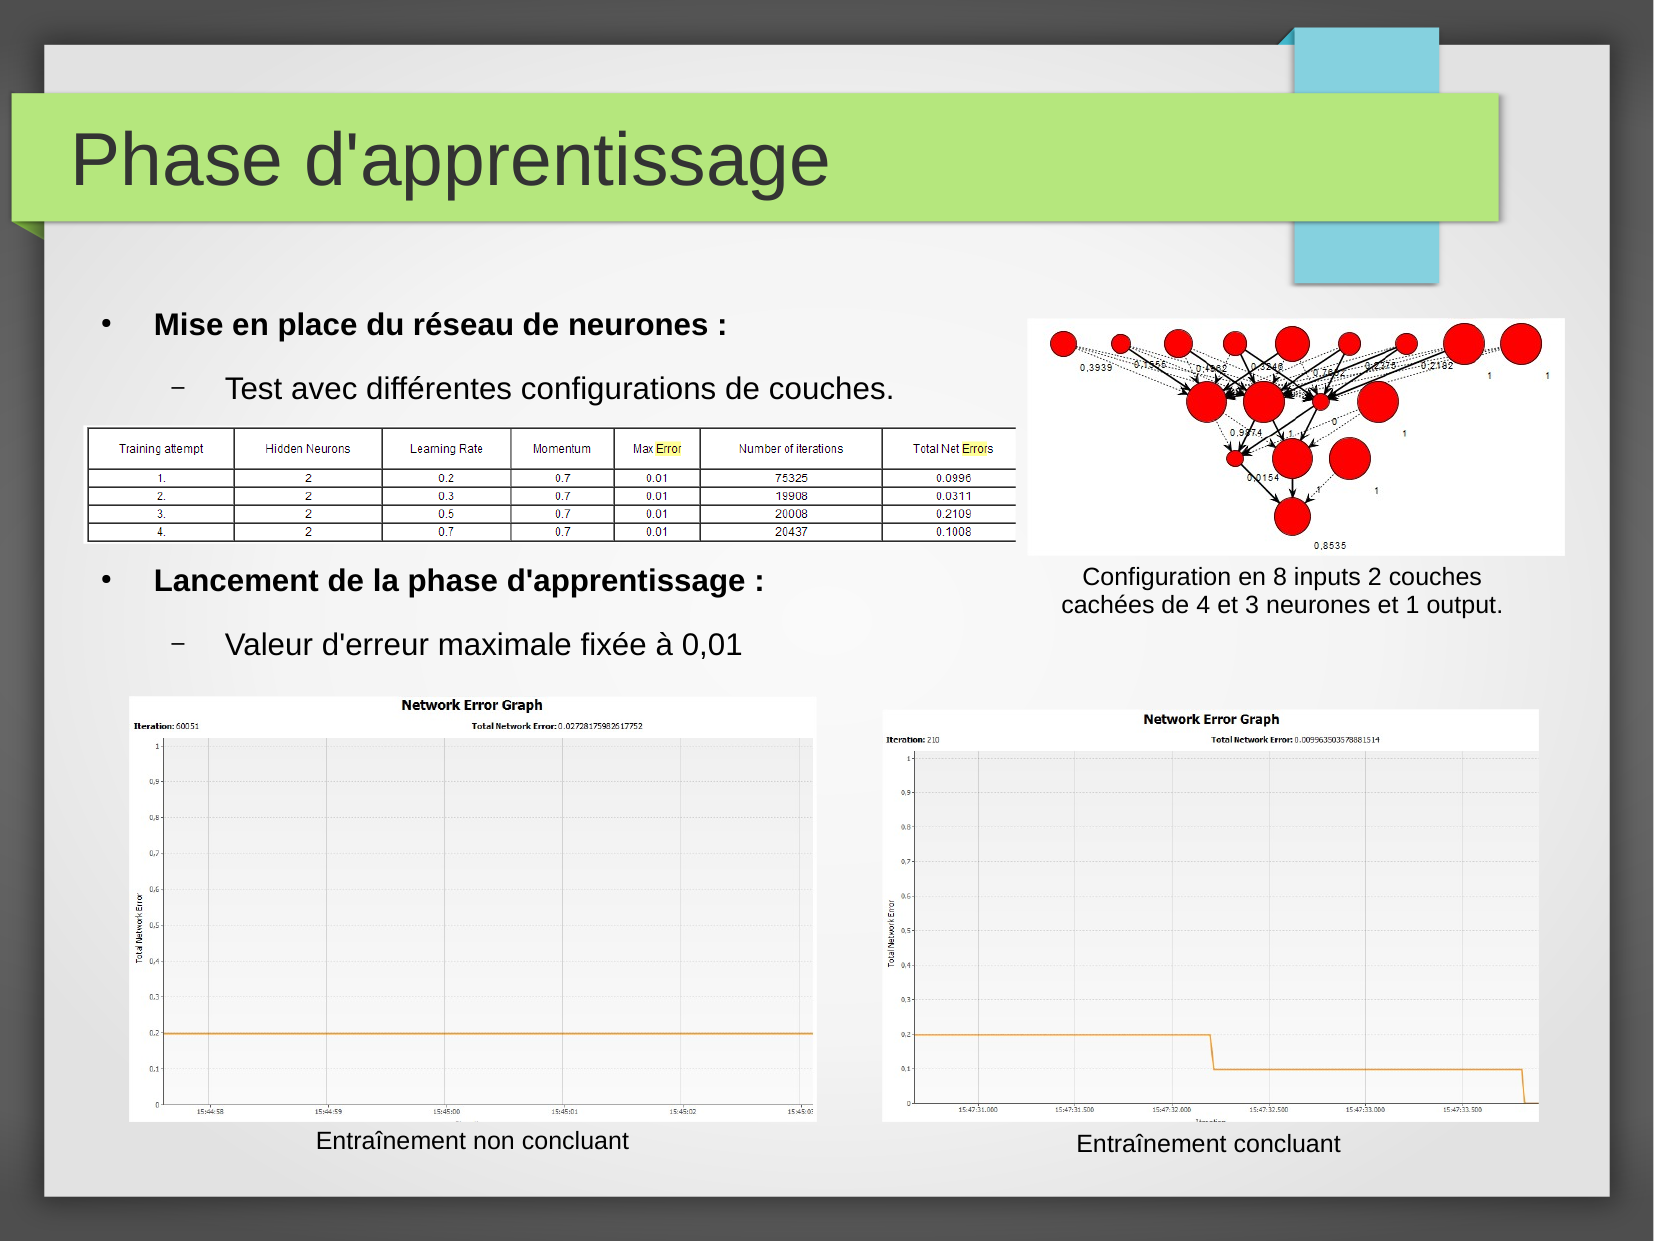

# Phase d'apprentissage
Mise en place du réseau de neurones :
Test avec différentes configurations de couches.
Lancement de la phase d'apprentissage :
Valeur d'erreur maximale fixée à 0,01
Configuration en 8 inputs 2 couches cachées de 4 et 3 neurones et 1 output.
Entraînement non concluant
Entraînement concluant